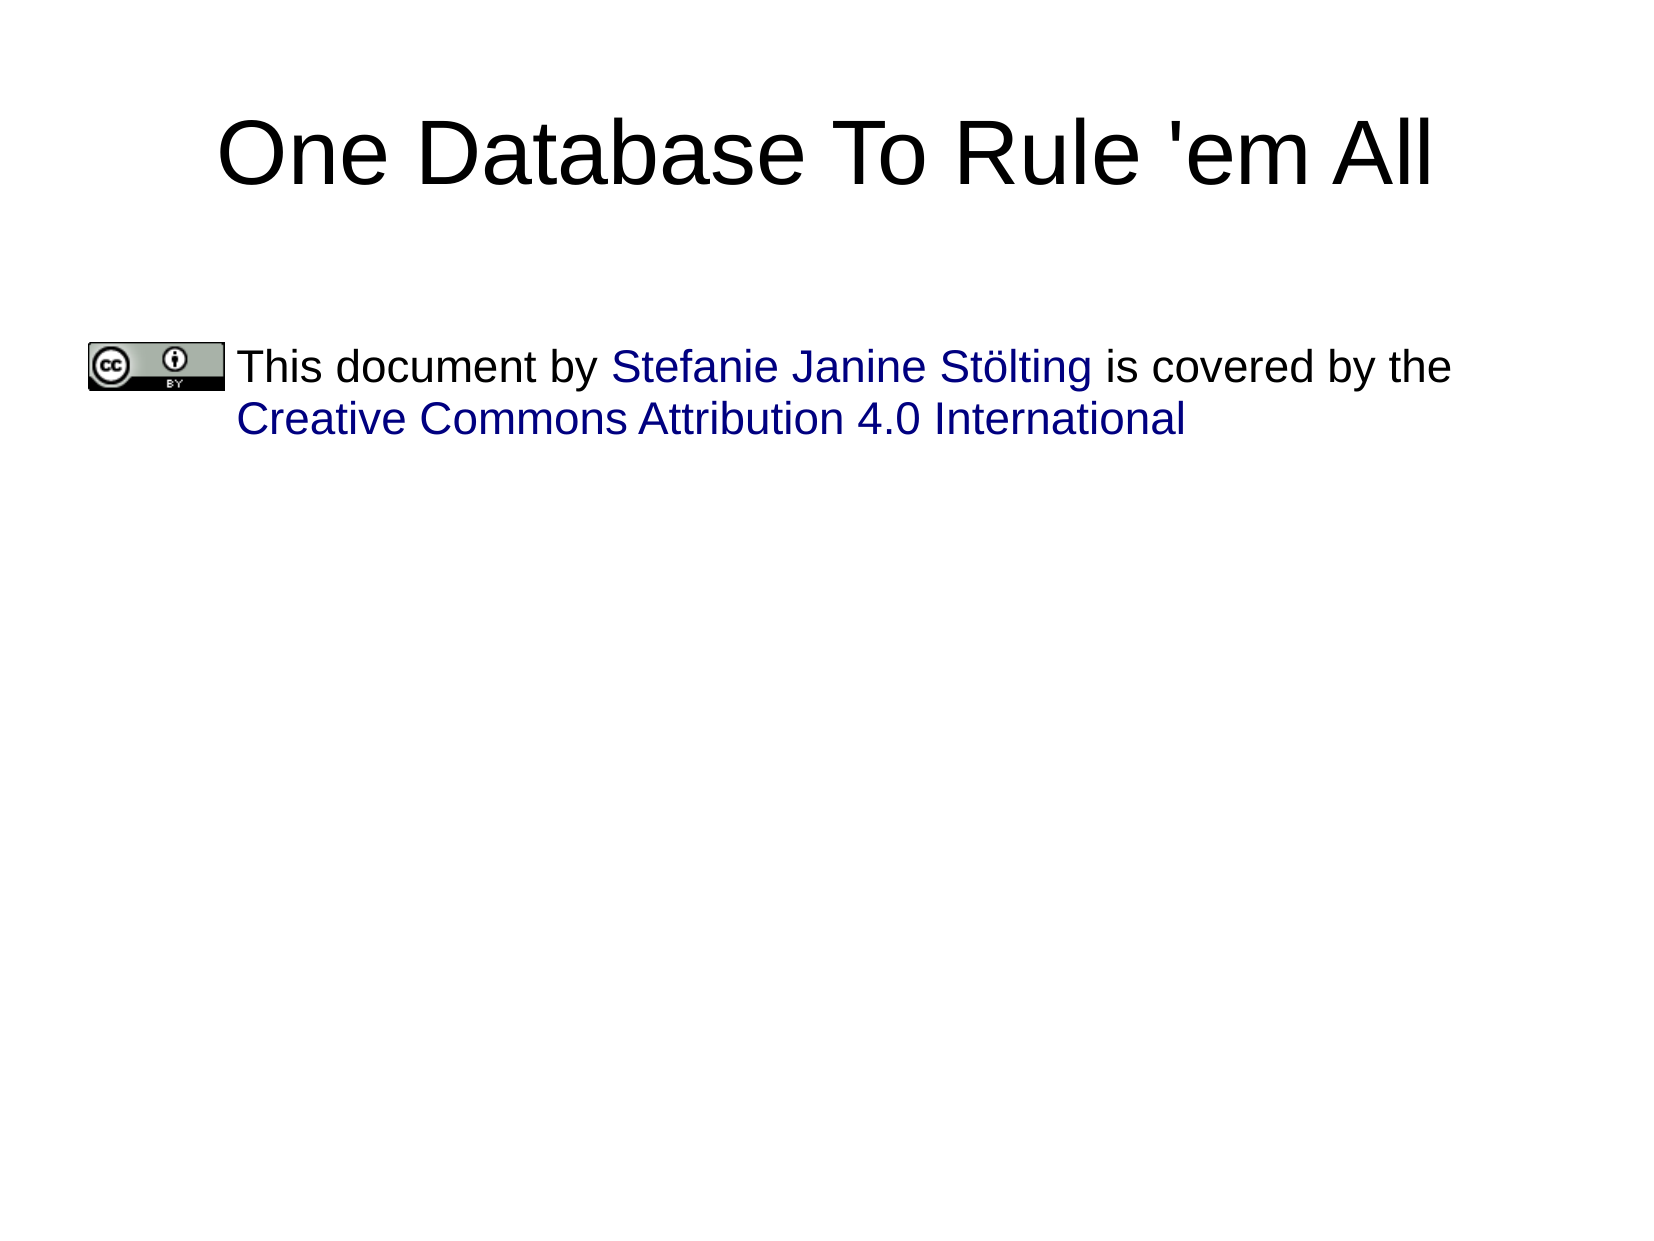

# One Database To Rule 'em All
This document by Stefanie Janine Stölting is covered by theCreative Commons Attribution 4.0 International